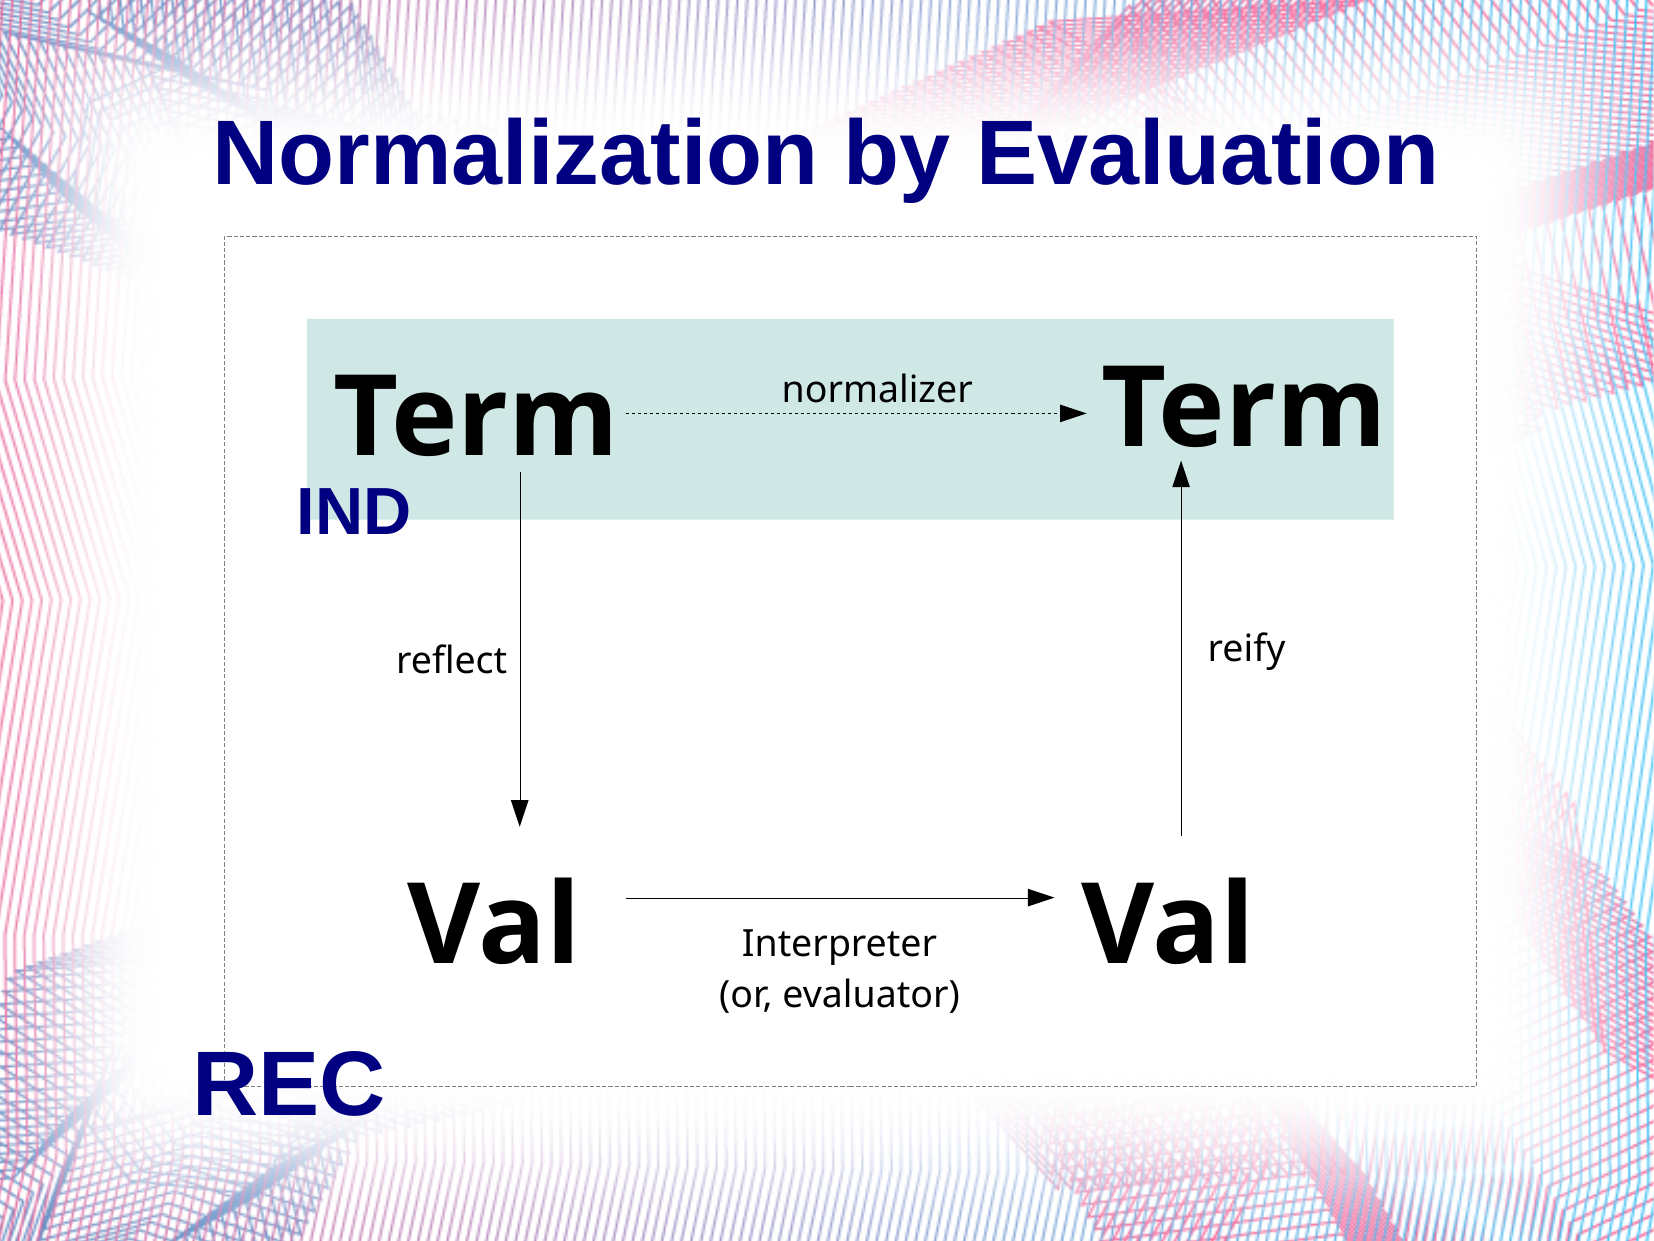

# Normalization by Evaluation
Term
Term
normalizer
IND
reify
reflect
Val
Val
Interpreter
(or, evaluator)
REC